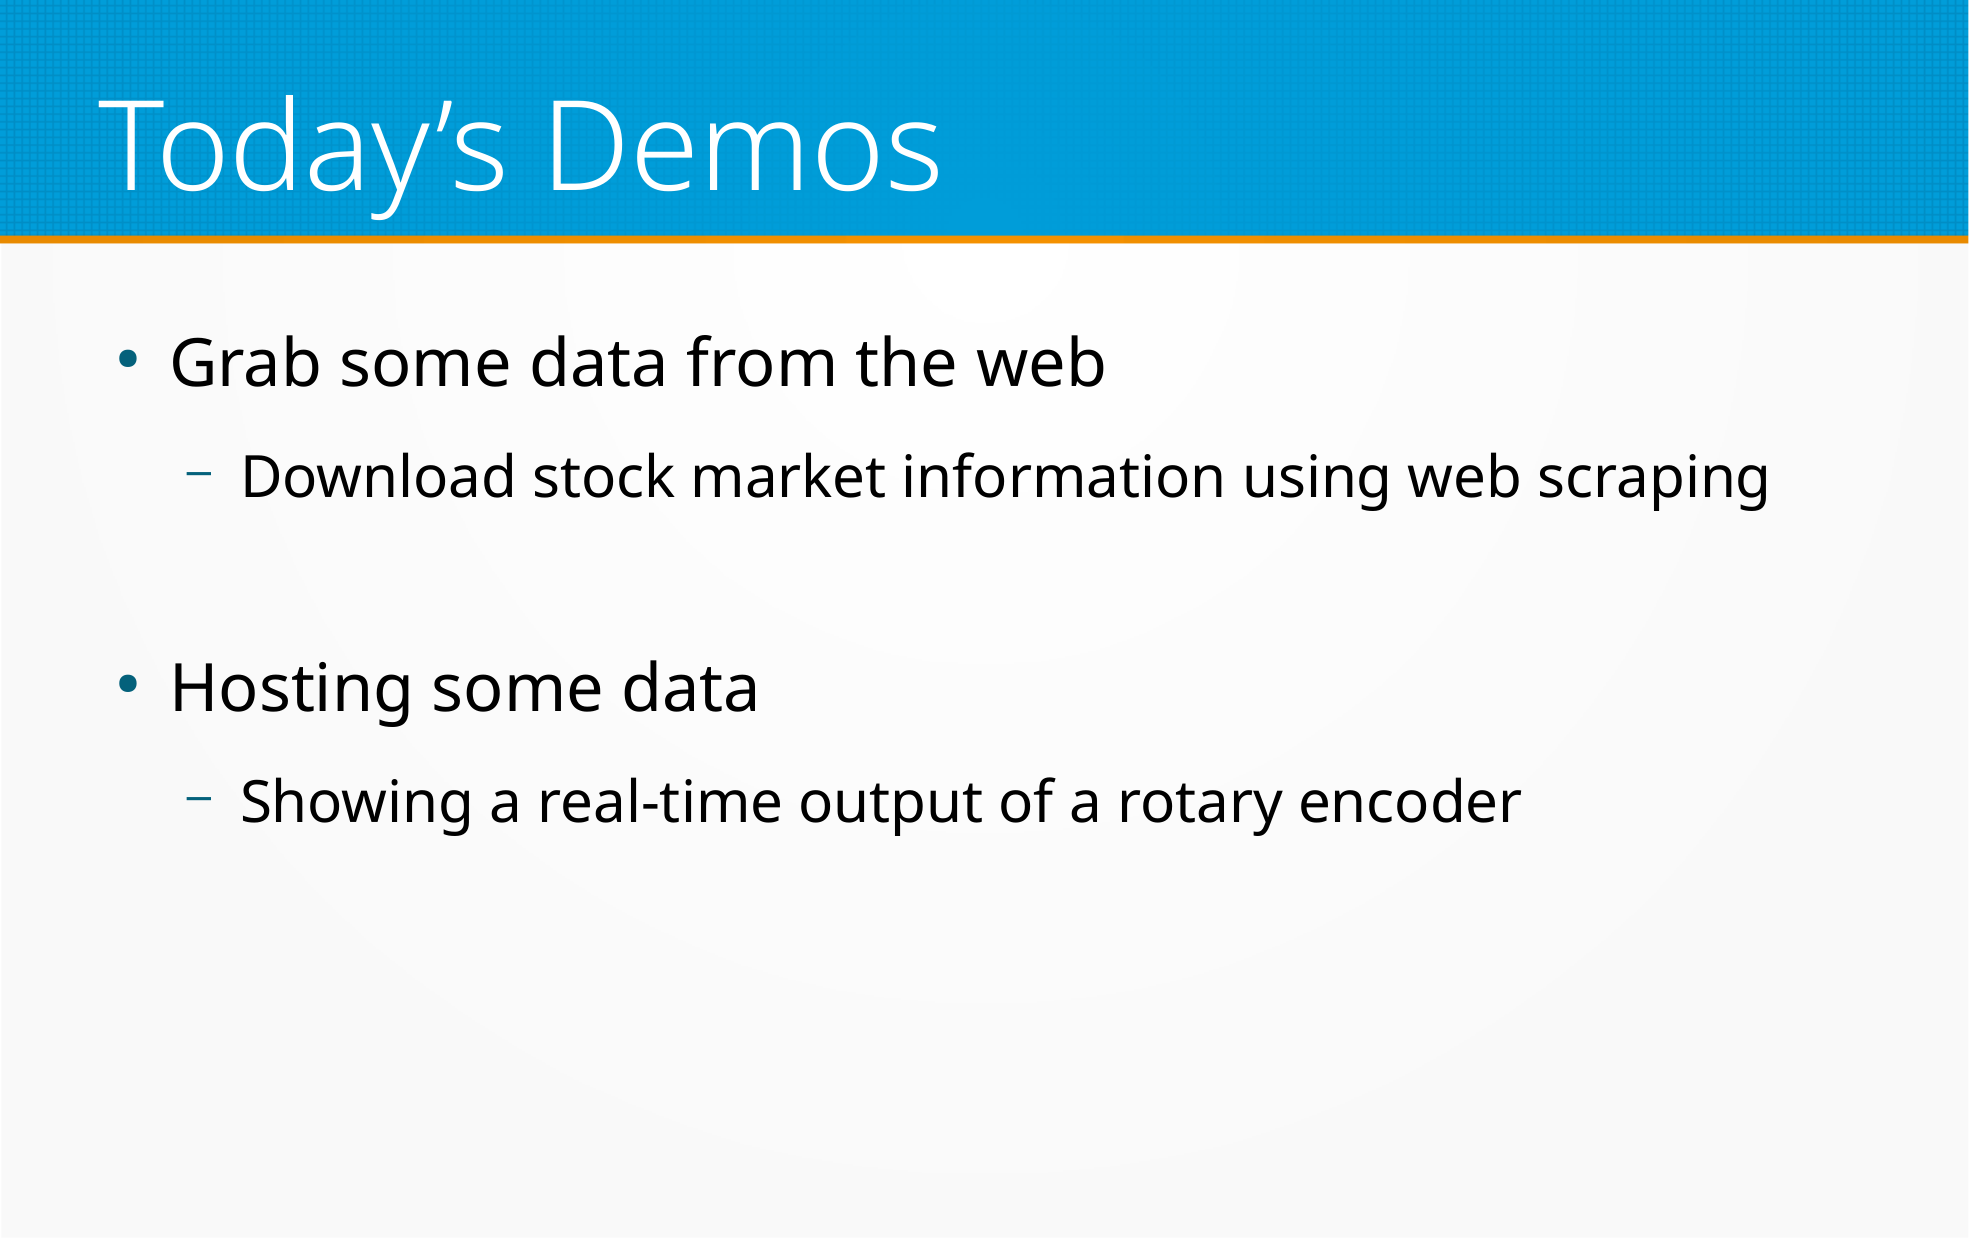

# Today’s Demos
Grab some data from the web
Download stock market information using web scraping
Hosting some data
Showing a real-time output of a rotary encoder